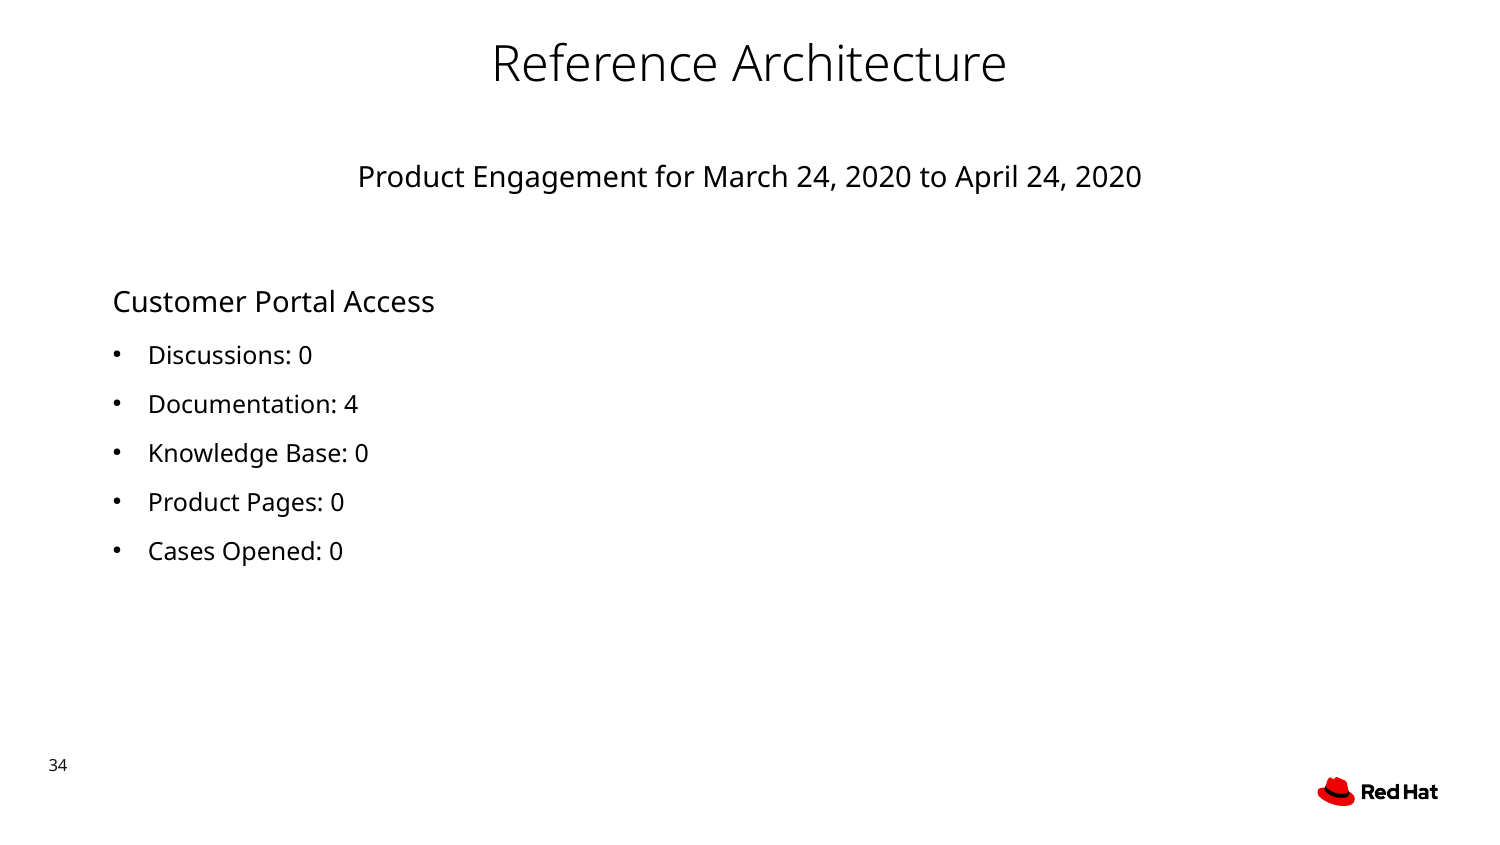

# Reference Architecture
Product Engagement for March 24, 2020 to April 24, 2020
Customer Portal Access
Discussions: 0
Documentation: 4
Knowledge Base: 0
Product Pages: 0
Cases Opened: 0
34